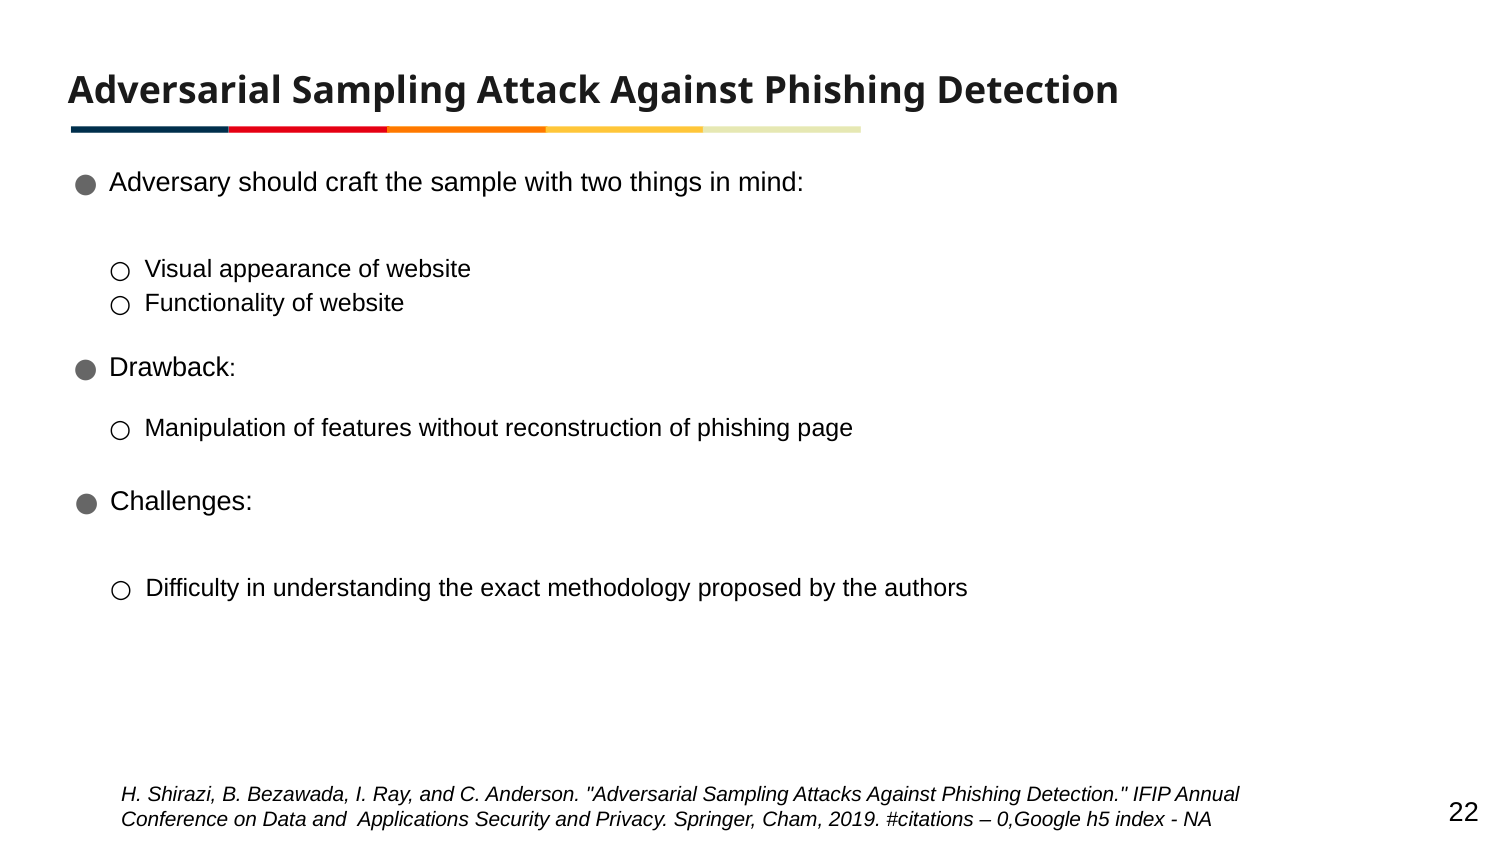

Adversarial Sampling Attack Against Phishing Detection
Adversary should craft the sample with two things in mind:
Visual appearance of website
Functionality of website
Drawback:
Manipulation of features without reconstruction of phishing page
Challenges:
Difficulty in understanding the exact methodology proposed by the authors
H. Shirazi, B. Bezawada, I. Ray, and C. Anderson. "Adversarial Sampling Attacks Against Phishing Detection." IFIP Annual Conference on Data and Applications Security and Privacy. Springer, Cham, 2019. #citations – 0,Google h5 index - NA